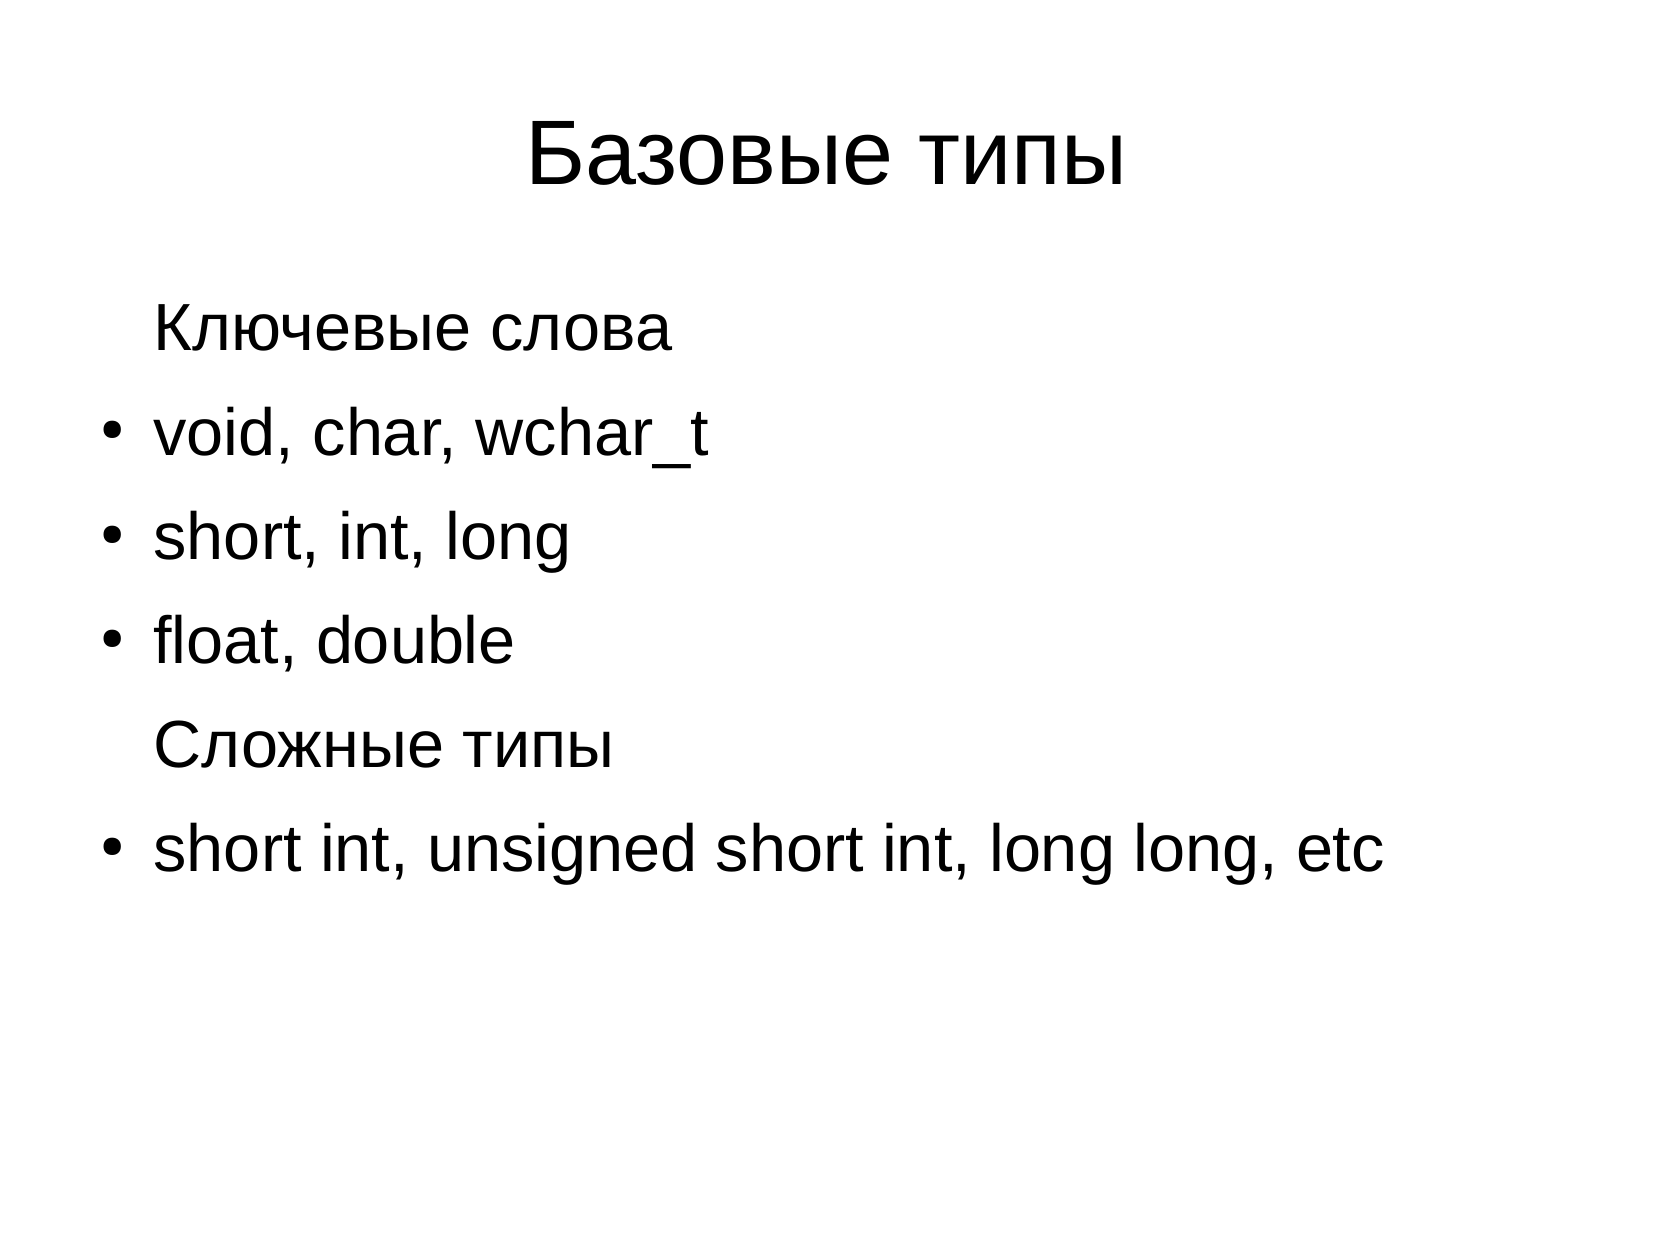

# Базовые типы
Ключевые слова
void, char, wchar_t
short, int, long
float, double
Сложные типы
short int, unsigned short int, long long, etc